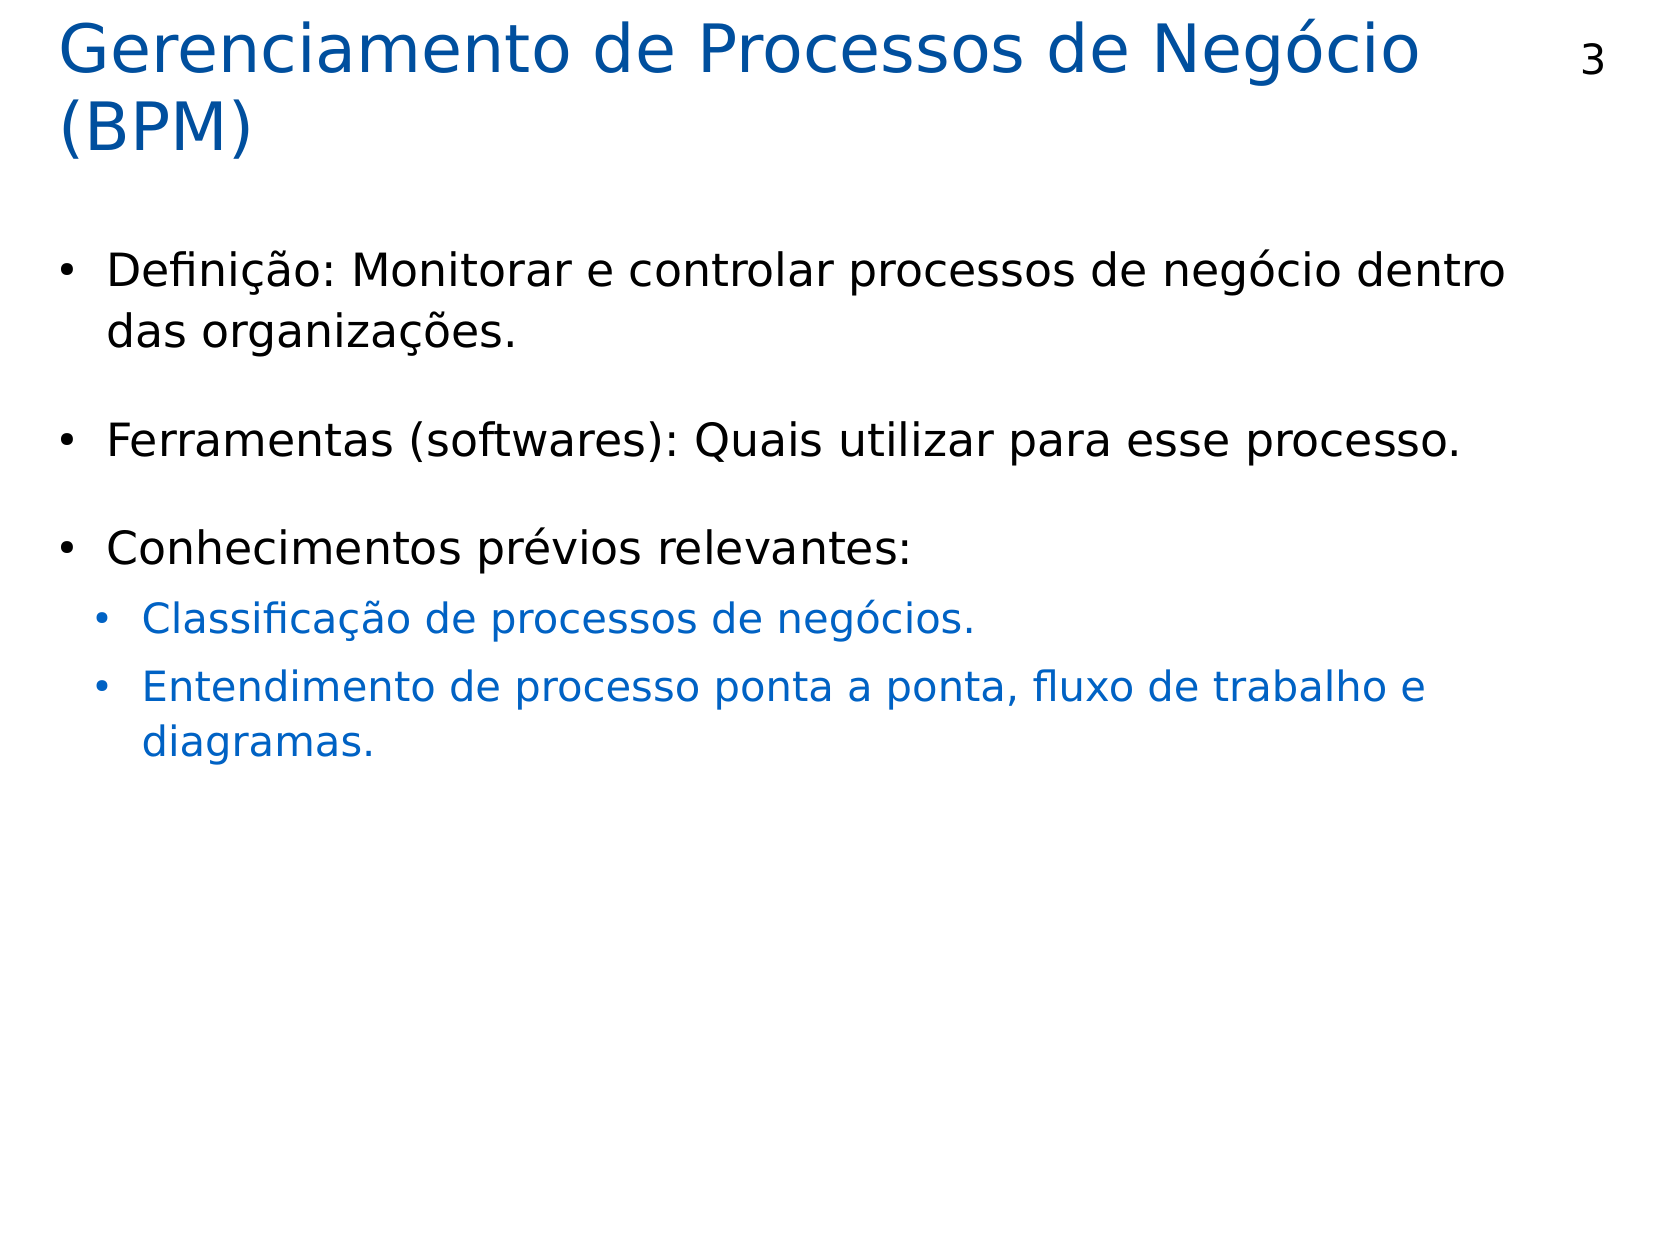

# Gerenciamento de Processos de Negócio (BPM)
3
Definição: Monitorar e controlar processos de negócio dentro das organizações.
Ferramentas (softwares): Quais utilizar para esse processo.
Conhecimentos prévios relevantes:
Classificação de processos de negócios.
Entendimento de processo ponta a ponta, fluxo de trabalho e diagramas.